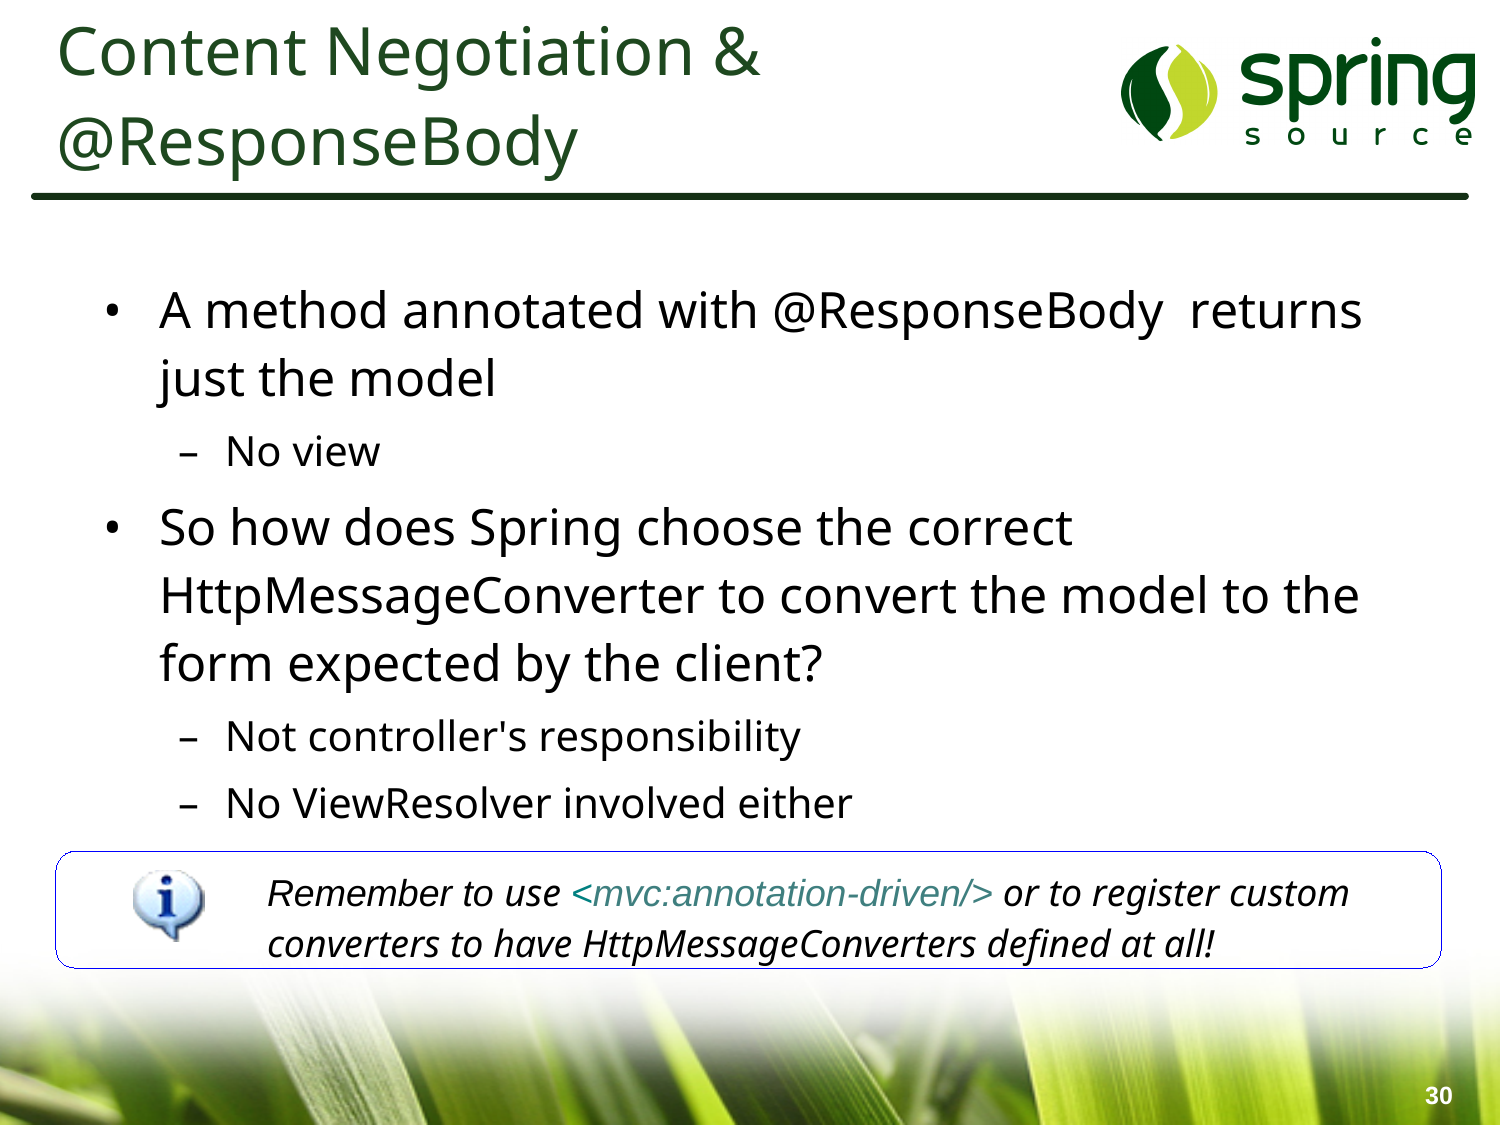

# Content Negotiation & @ResponseBody
A method annotated with @ResponseBody returns just the model
No view
So how does Spring choose the correct HttpMessageConverter to convert the model to the form expected by the client?
Not controller's responsibility
No ViewResolver involved either
	 	Remember to use <mvc:annotation-driven/> or to register custom
	converters to have HttpMessageConverters defined at all!